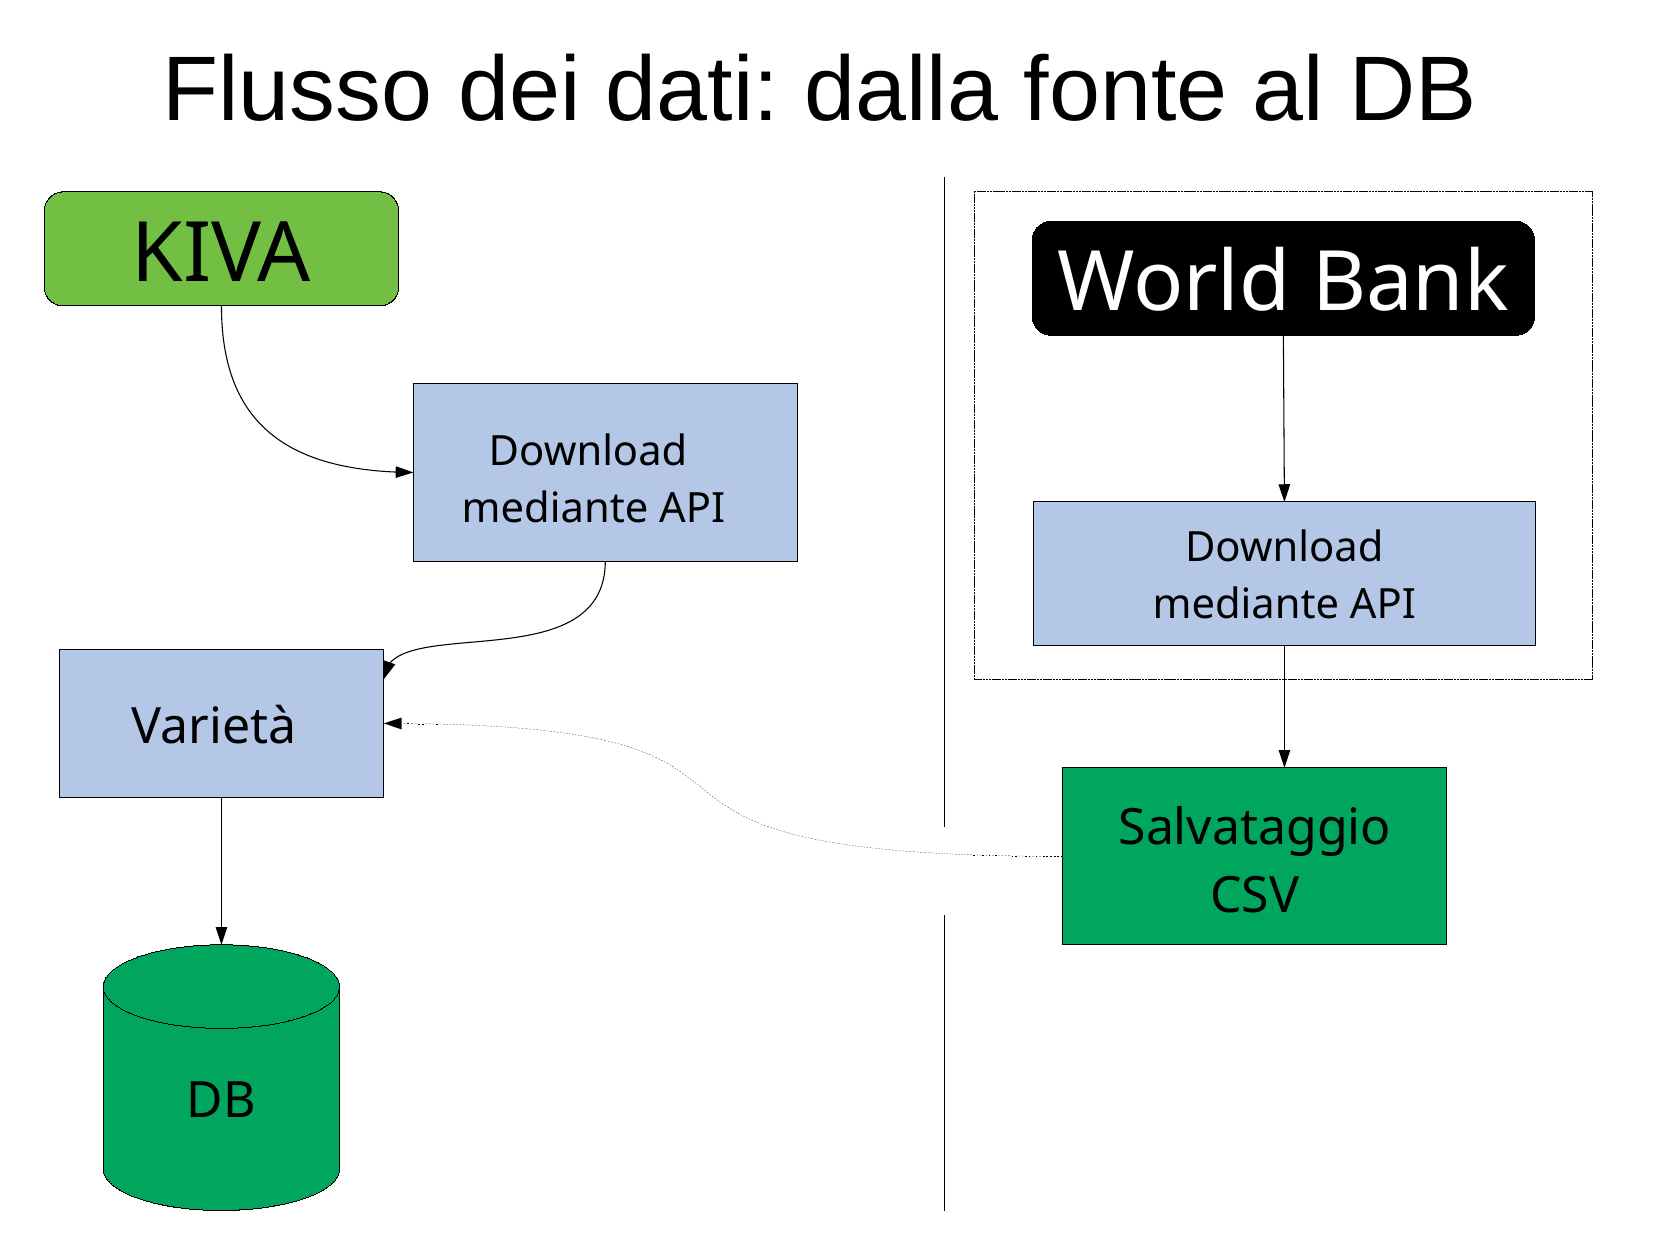

# Flusso dei dati: dalla fonte al DB
KIVA
World Bank
Download
mediante API
Download
mediante API
Varietà
Salvataggio
CSV
DB